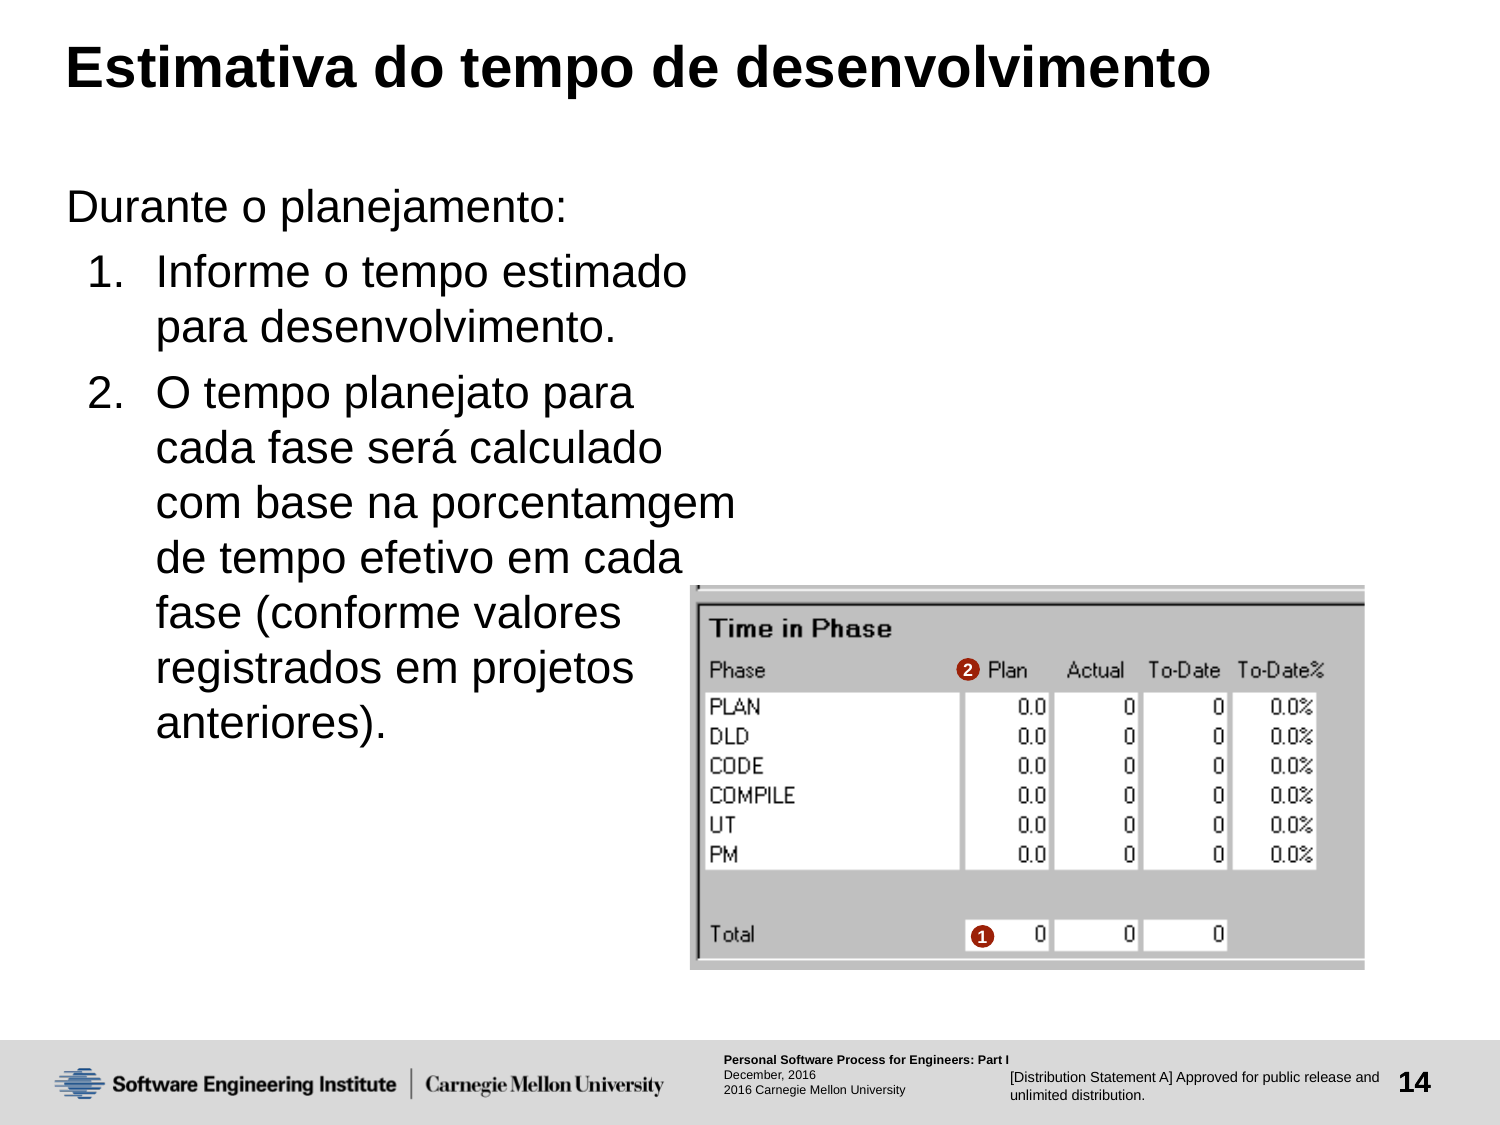

# Estimativa do tempo de desenvolvimento
Durante o planejamento:
Informe o tempo estimado para desenvolvimento.
O tempo planejato para cada fase será calculado com base na porcentamgem de tempo efetivo em cada fase (conforme valores registrados em projetos anteriores).